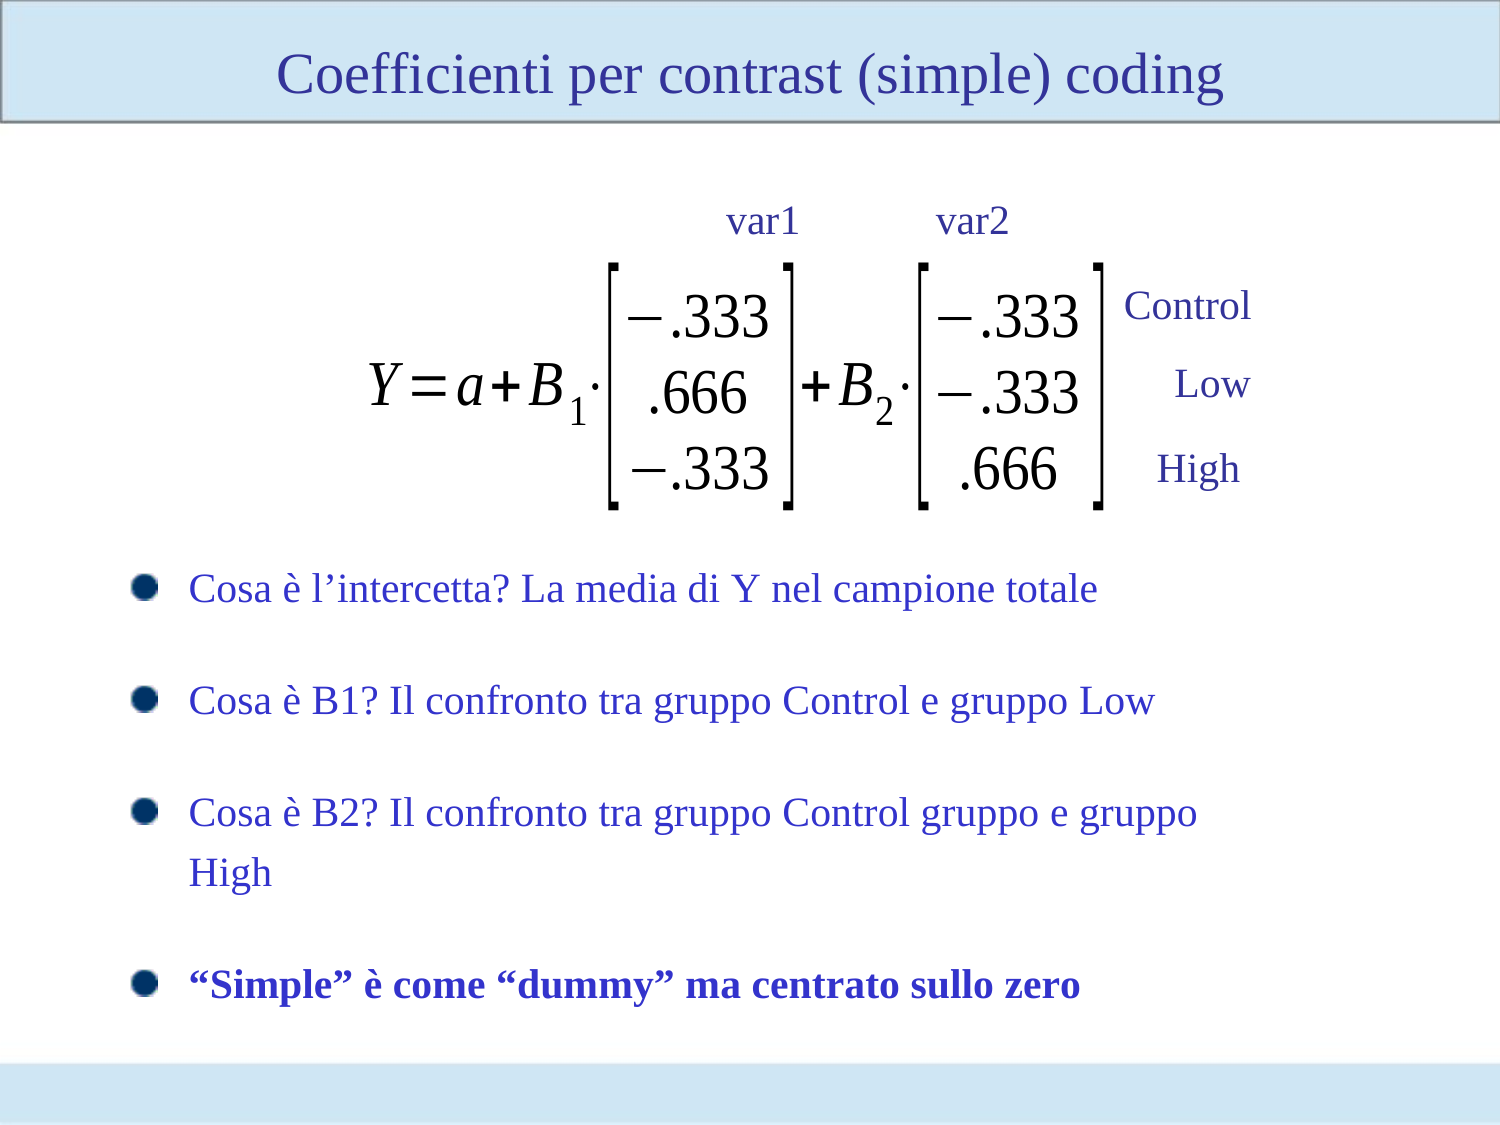

# Coefficienti per contrast (simple) coding
var1
var2
Control
Low
High
Cosa è l’intercetta? La media di Y nel campione totale
Cosa è B1? Il confronto tra gruppo Control e gruppo Low
Cosa è B2? Il confronto tra gruppo Control gruppo e gruppo High
“Simple” è come “dummy” ma centrato sullo zero